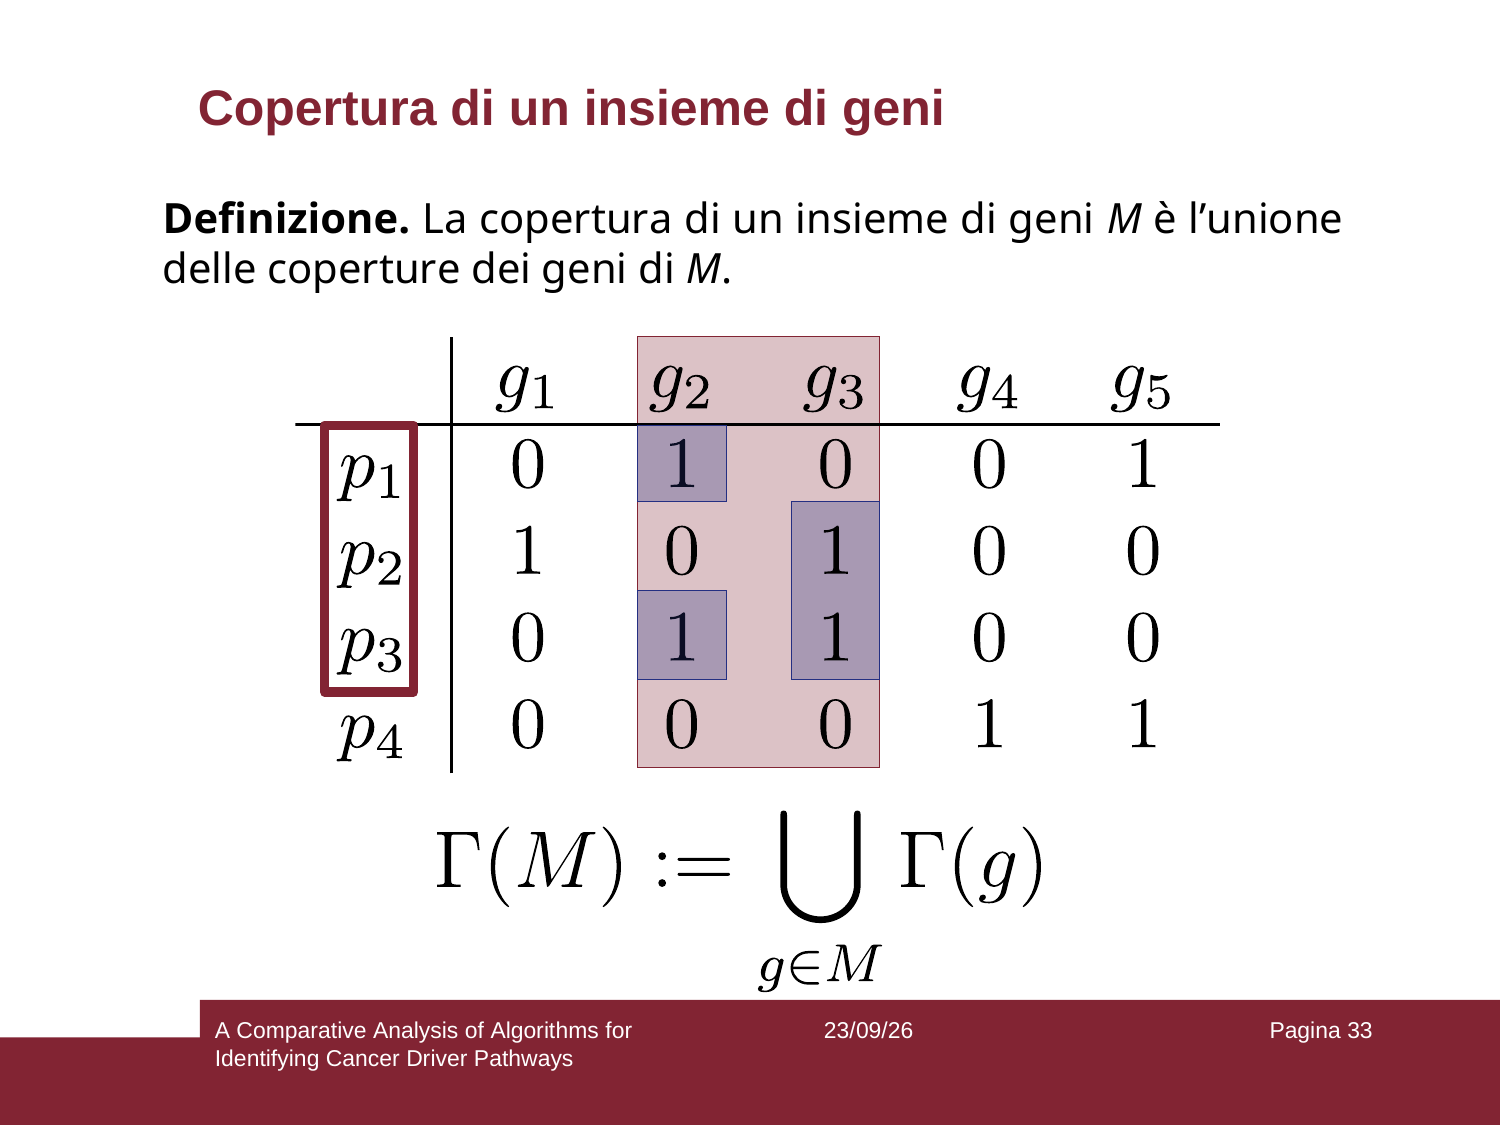

# Copertura di un insieme di geni
Definizione. La copertura di un insieme di geni M è l’unione delle coperture dei geni di M.
A Comparative Analysis of Algorithms for Identifying Cancer Driver Pathways
Pagina